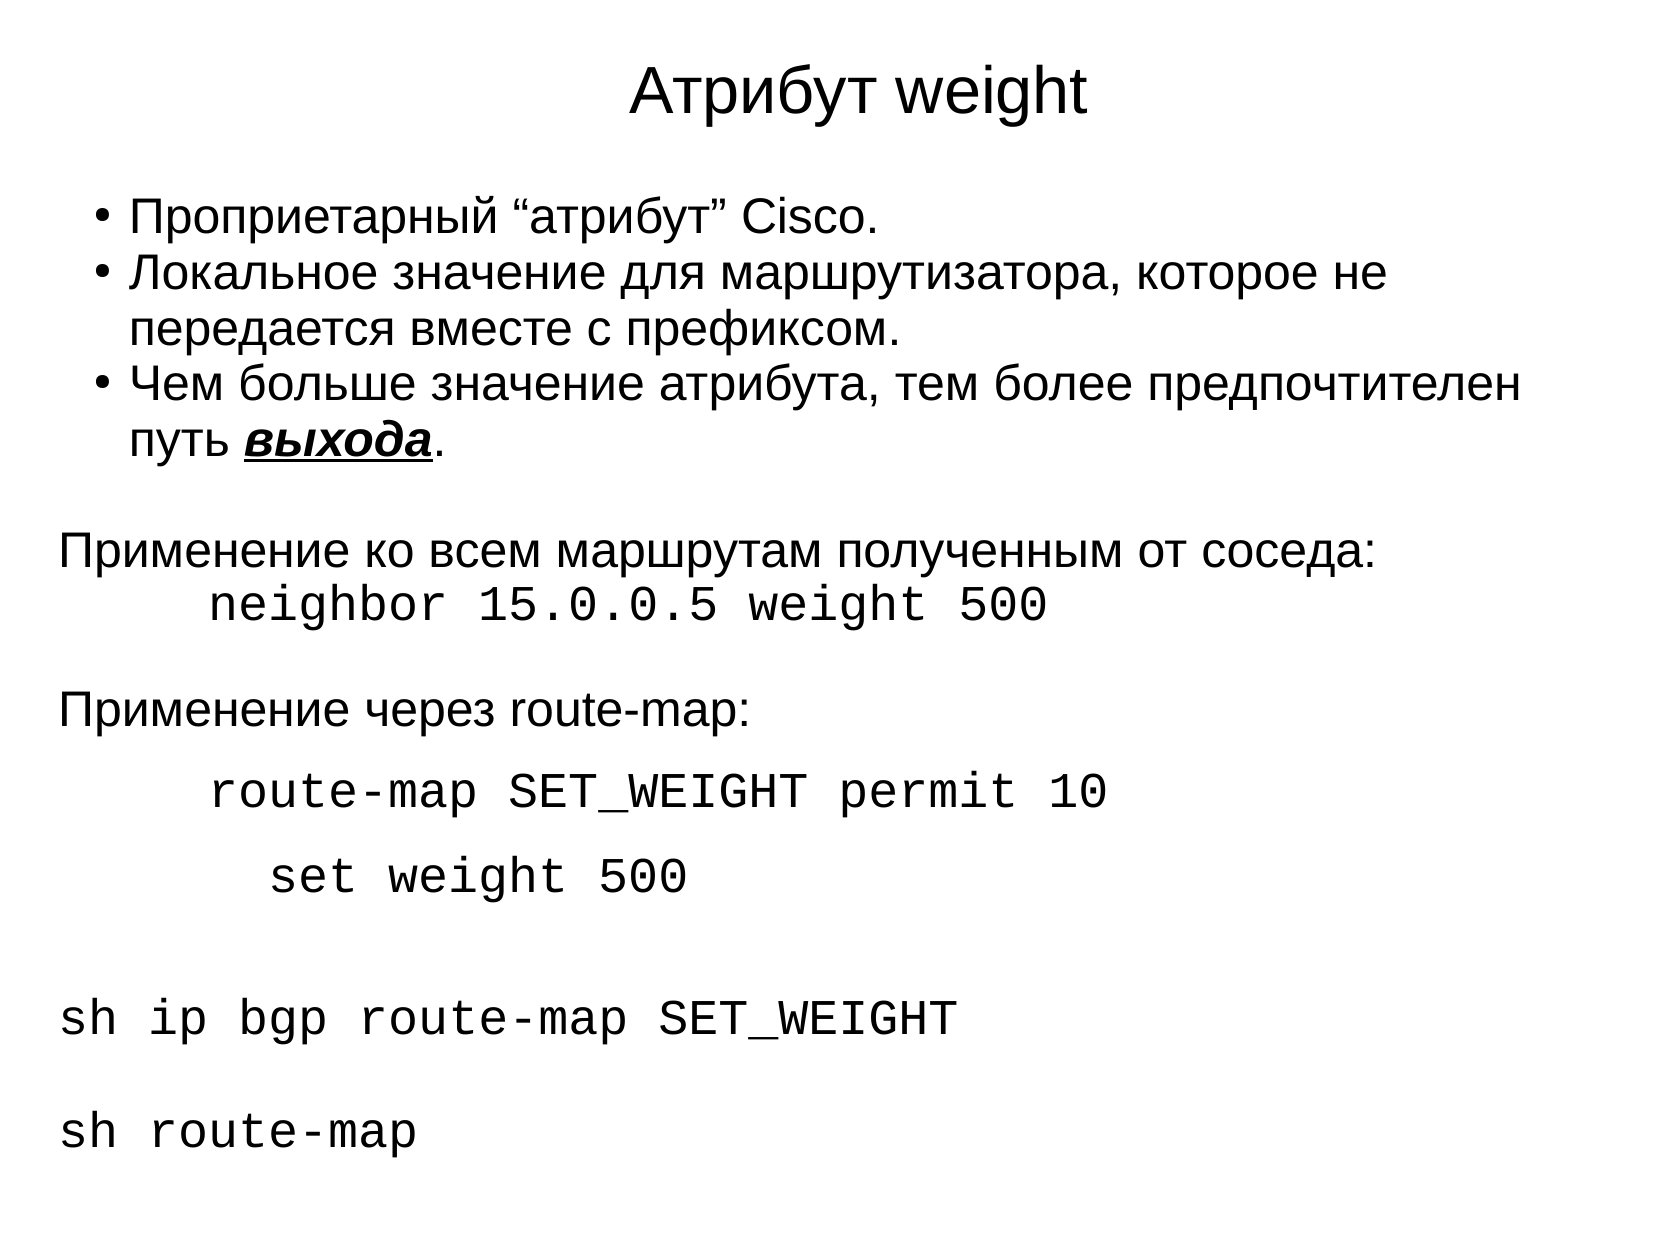

# Атрибут weight
Проприетарный “атрибут” Cisco.
Локальное значение для маршрутизатора, которое не передается вместе с префиксом.
Чем больше значение атрибута, тем более предпочтителен путь выхода.
Применение ко всем маршрутам полученным от соседа:
		neighbor 15.0.0.5 weight 500
Применение через route-map:
		route-map SET_WEIGHT permit 10
		 set weight 500
sh ip bgp route-map SET_WEIGHT
sh route-map